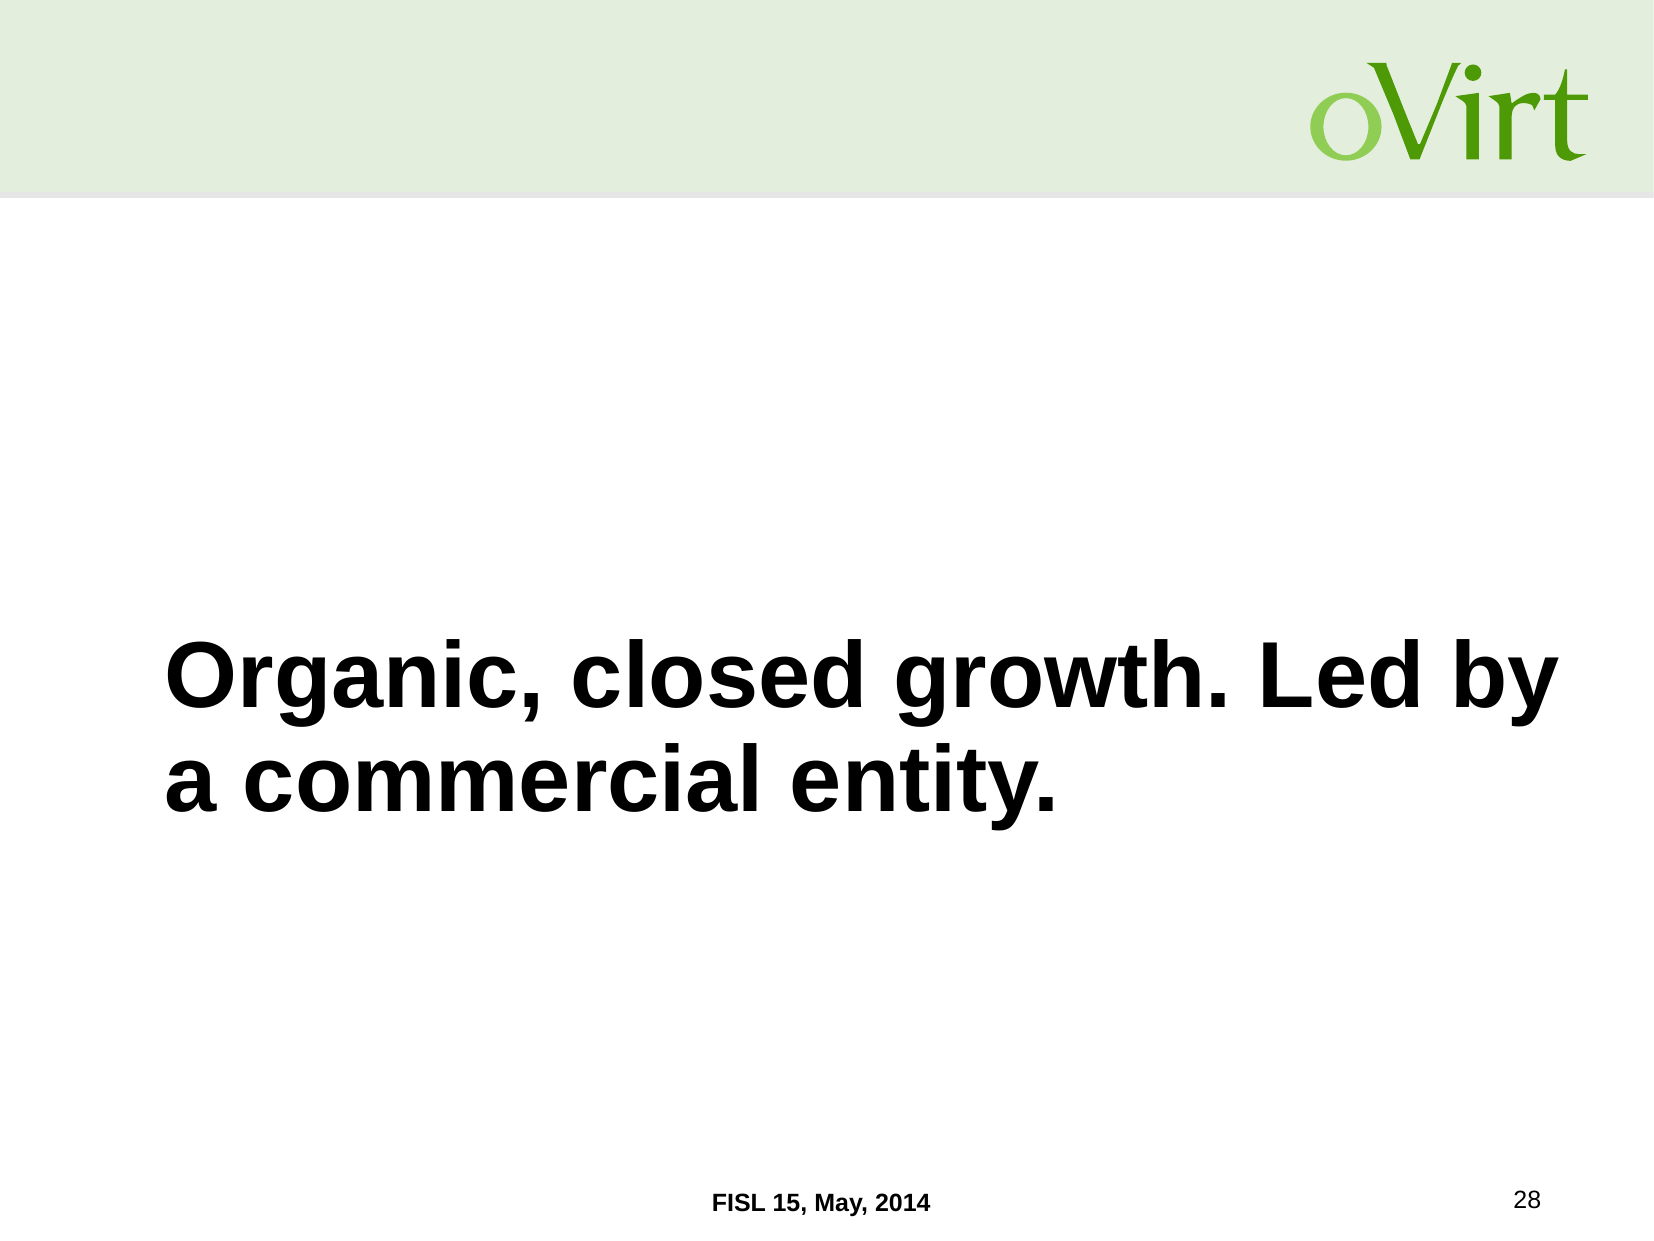

Organic, closed growth. Led by a commercial entity.